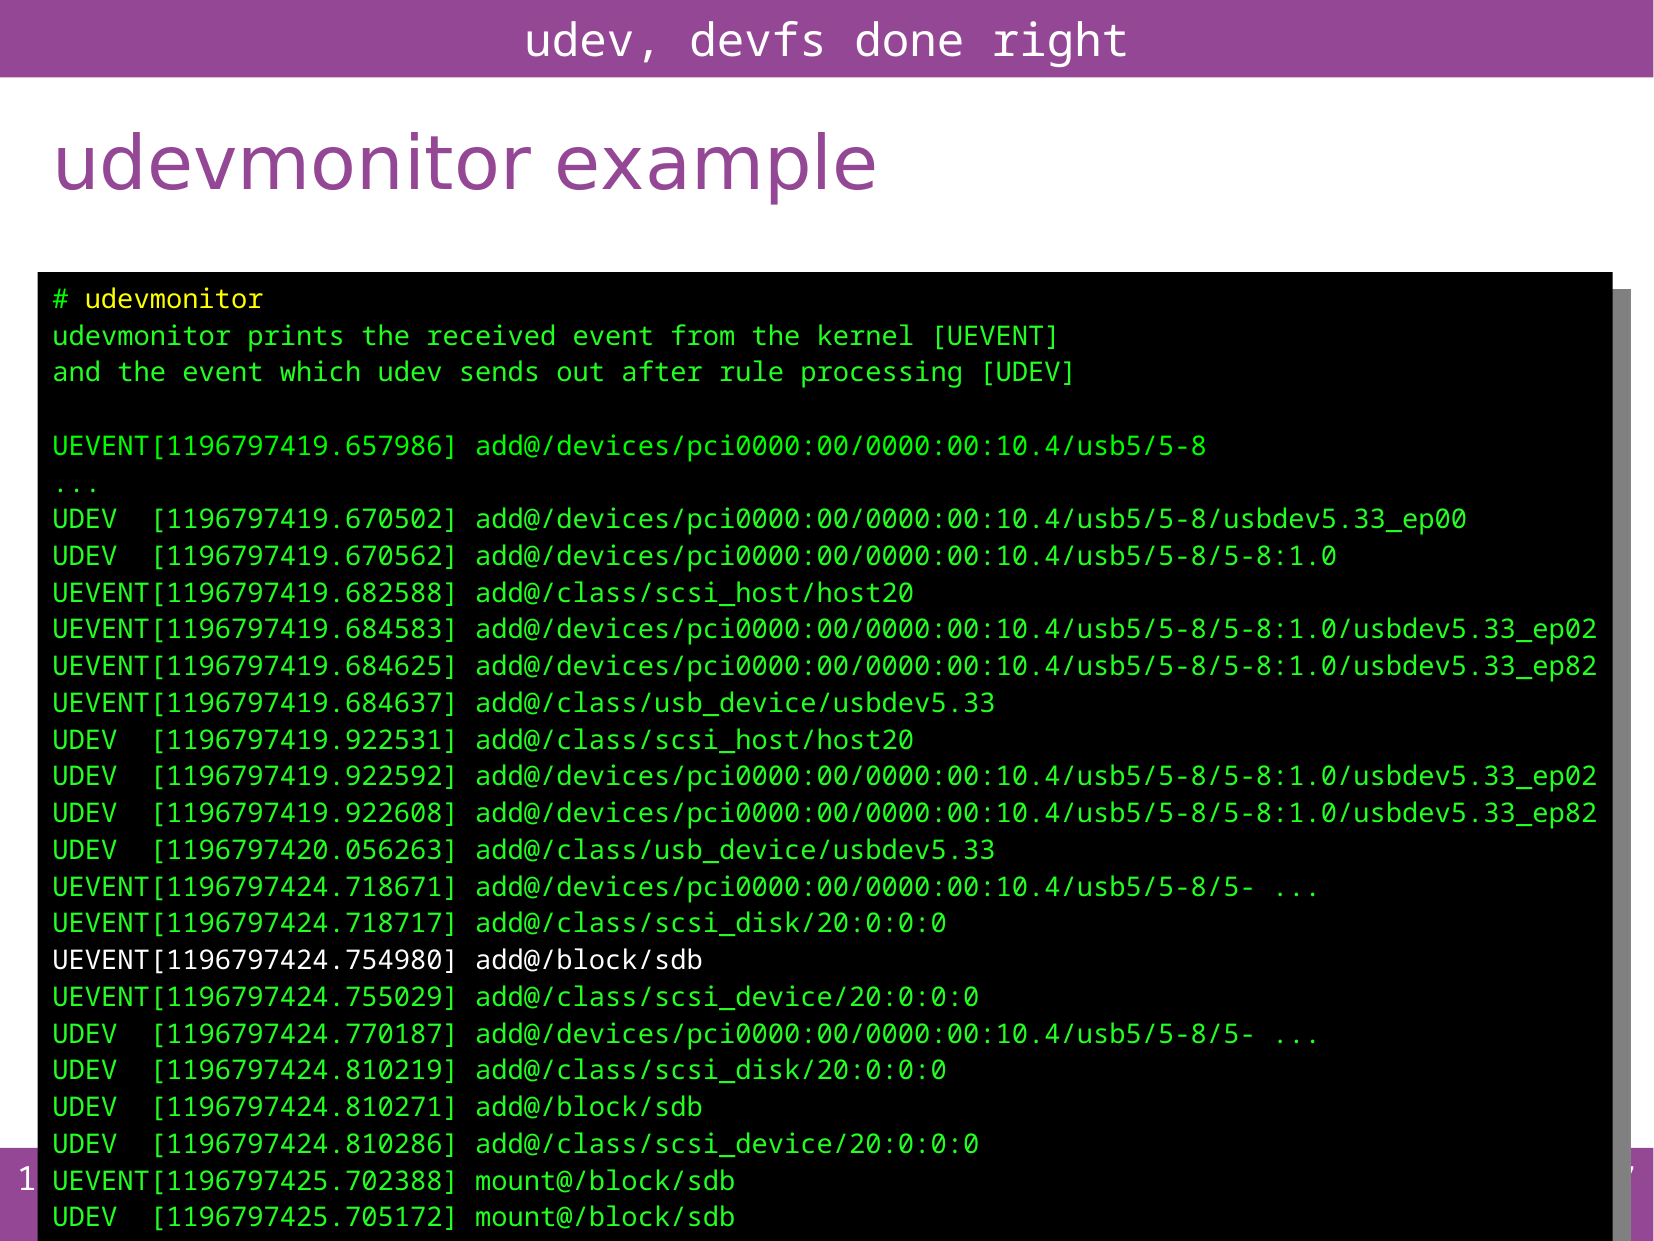

udev, devfs done right
udevmonitor example
# udevmonitor
udevmonitor prints the received event from the kernel [UEVENT]
and the event which udev sends out after rule processing [UDEV]
UEVENT[1196797419.657986] add@/devices/pci0000:00/0000:00:10.4/usb5/5-8
...
UDEV [1196797419.670502] add@/devices/pci0000:00/0000:00:10.4/usb5/5-8/usbdev5.33_ep00
UDEV [1196797419.670562] add@/devices/pci0000:00/0000:00:10.4/usb5/5-8/5-8:1.0
UEVENT[1196797419.682588] add@/class/scsi_host/host20
UEVENT[1196797419.684583] add@/devices/pci0000:00/0000:00:10.4/usb5/5-8/5-8:1.0/usbdev5.33_ep02
UEVENT[1196797419.684625] add@/devices/pci0000:00/0000:00:10.4/usb5/5-8/5-8:1.0/usbdev5.33_ep82
UEVENT[1196797419.684637] add@/class/usb_device/usbdev5.33
UDEV [1196797419.922531] add@/class/scsi_host/host20
UDEV [1196797419.922592] add@/devices/pci0000:00/0000:00:10.4/usb5/5-8/5-8:1.0/usbdev5.33_ep02
UDEV [1196797419.922608] add@/devices/pci0000:00/0000:00:10.4/usb5/5-8/5-8:1.0/usbdev5.33_ep82
UDEV [1196797420.056263] add@/class/usb_device/usbdev5.33
UEVENT[1196797424.718671] add@/devices/pci0000:00/0000:00:10.4/usb5/5-8/5- ...
UEVENT[1196797424.718717] add@/class/scsi_disk/20:0:0:0
UEVENT[1196797424.754980] add@/block/sdb
UEVENT[1196797424.755029] add@/class/scsi_device/20:0:0:0
UDEV [1196797424.770187] add@/devices/pci0000:00/0000:00:10.4/usb5/5-8/5- ...
UDEV [1196797424.810219] add@/class/scsi_disk/20:0:0:0
UDEV [1196797424.810271] add@/block/sdb
UDEV [1196797424.810286] add@/class/scsi_device/20:0:0:0
UEVENT[1196797425.702388] mount@/block/sdb
UDEV [1196797425.705172] mount@/block/sdb